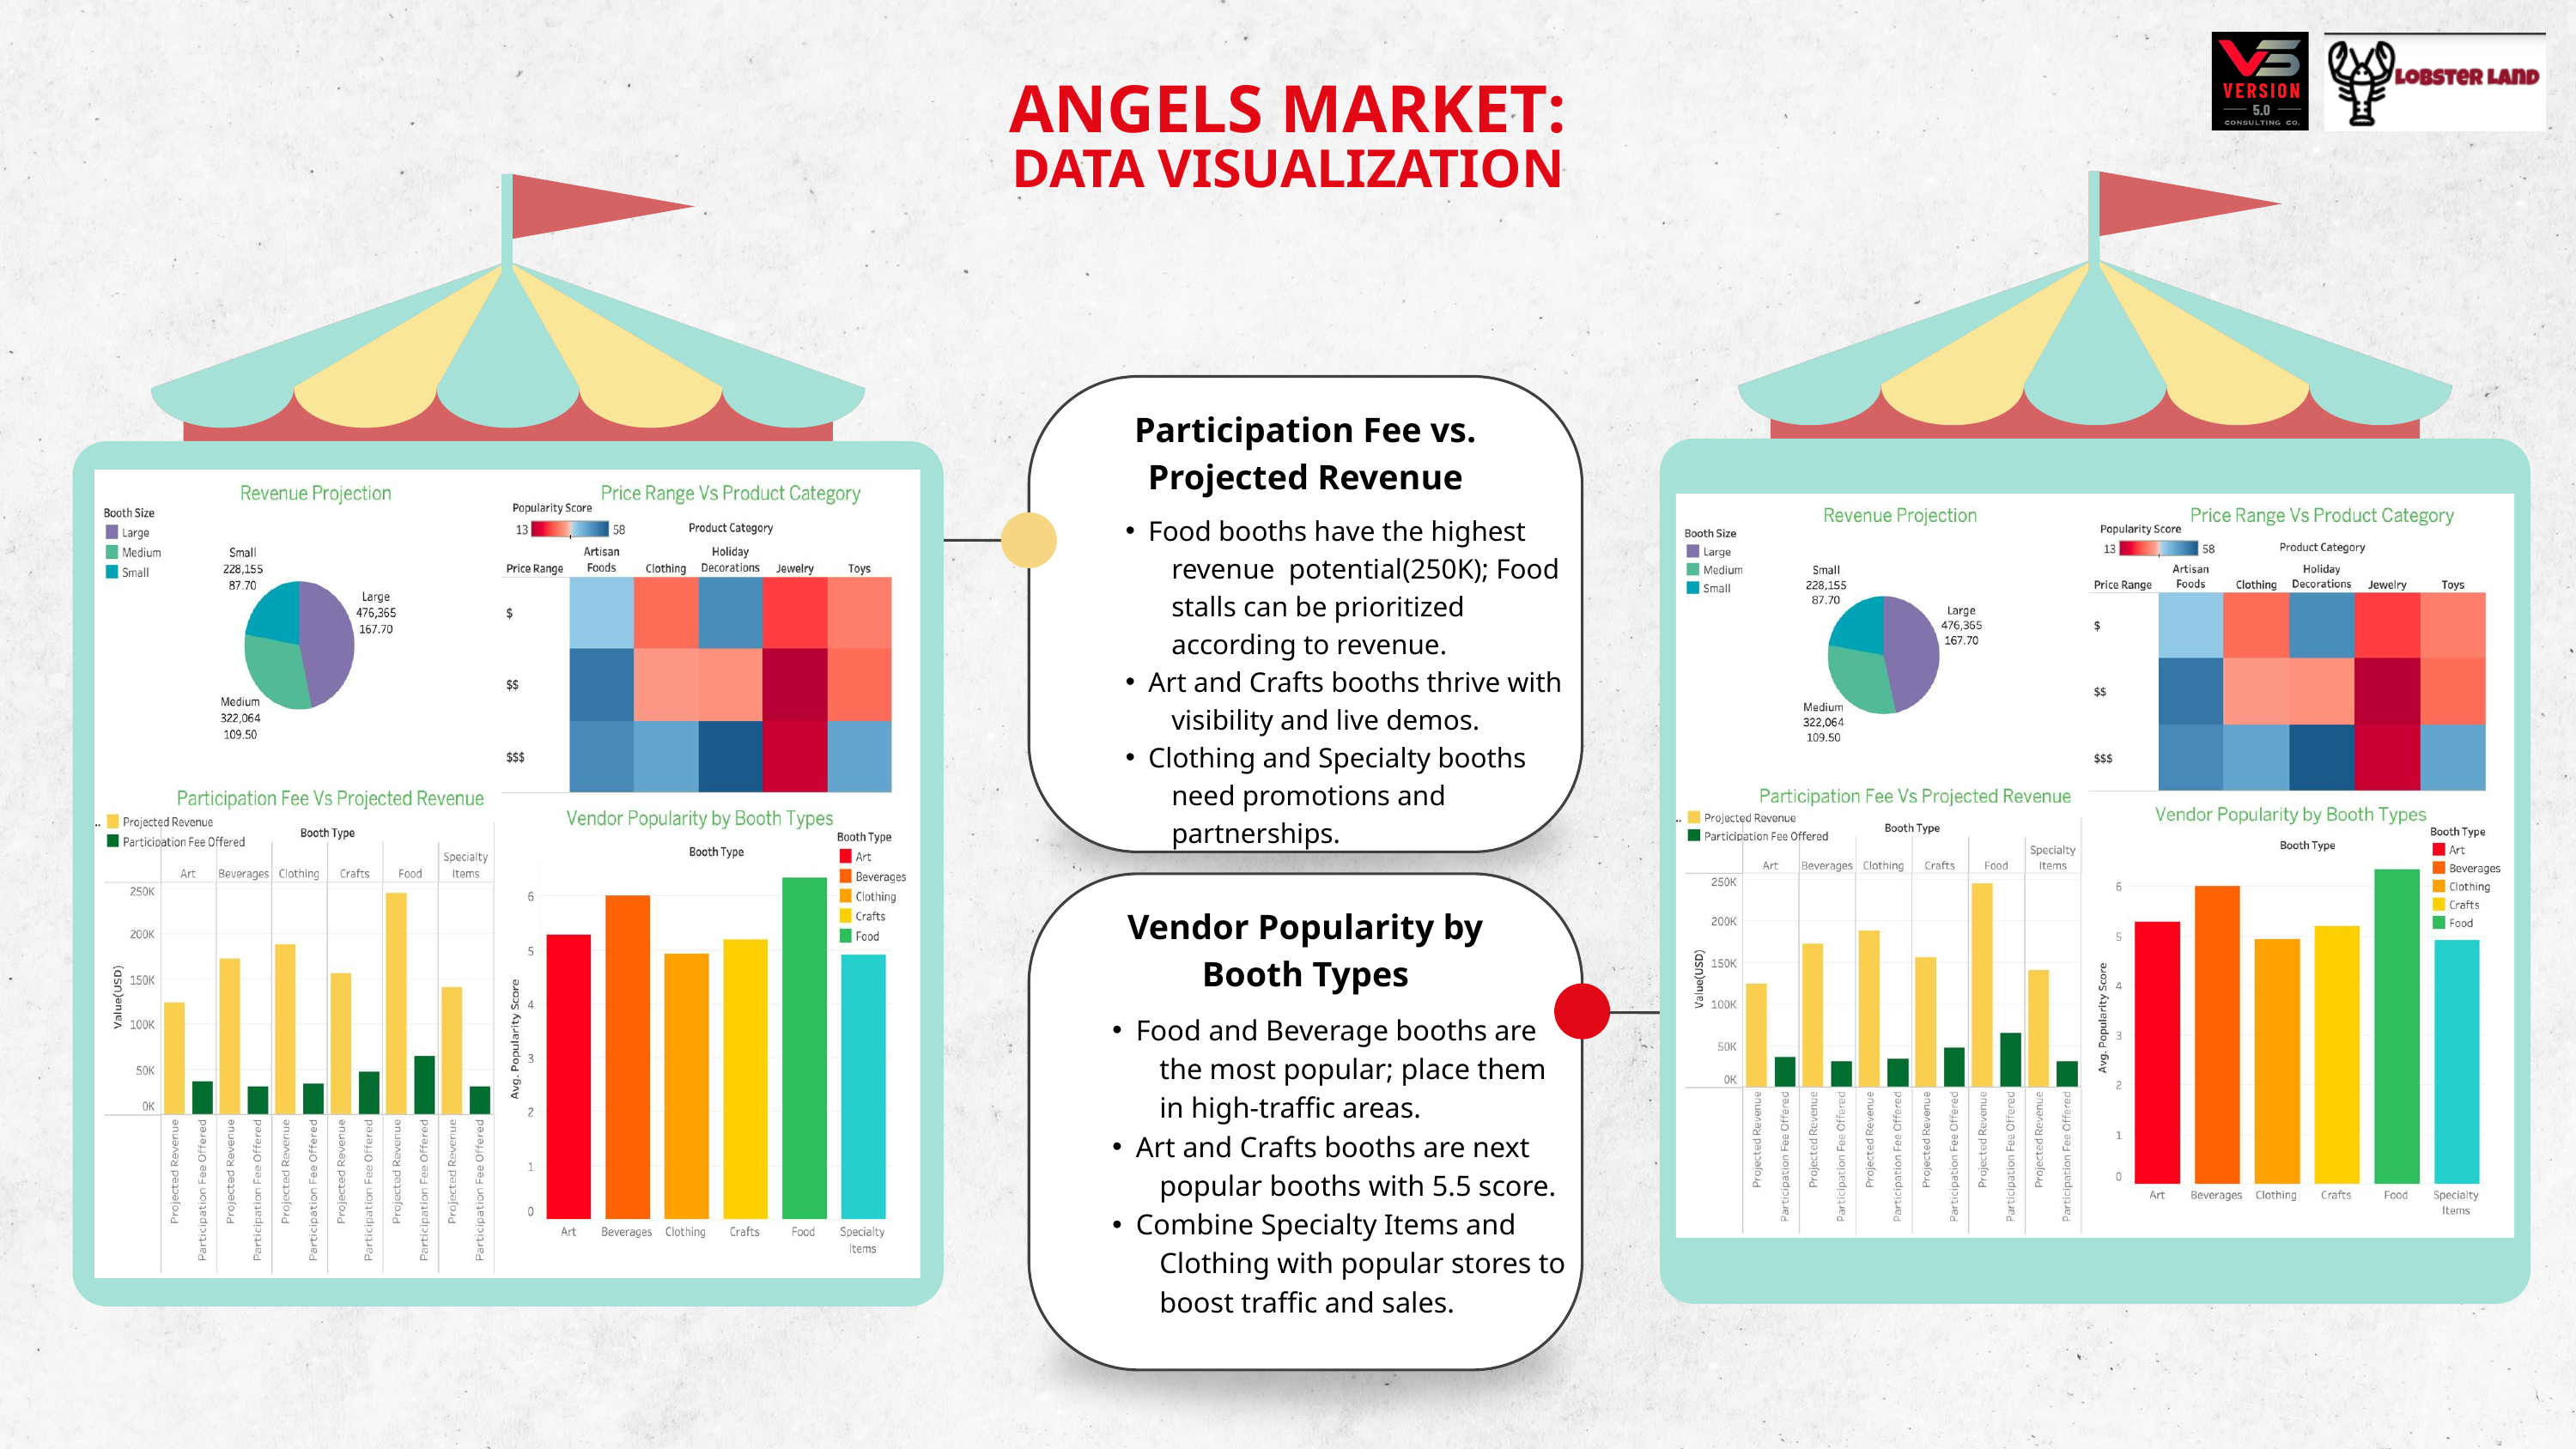

ANGELS MARKET:
DATA VISUALIZATION
Participation Fee vs. Projected Revenue
Food booths have the highest revenue potential(250K); Food stalls can be prioritized according to revenue.
Art and Crafts booths thrive with visibility and live demos.
Clothing and Specialty booths need promotions and partnerships.
Vendor Popularity by Booth Types
Food and Beverage booths are the most popular; place them in high-traffic areas.
Art and Crafts booths are next popular booths with 5.5 score.
Combine Specialty Items and Clothing with popular stores to boost traffic and sales.